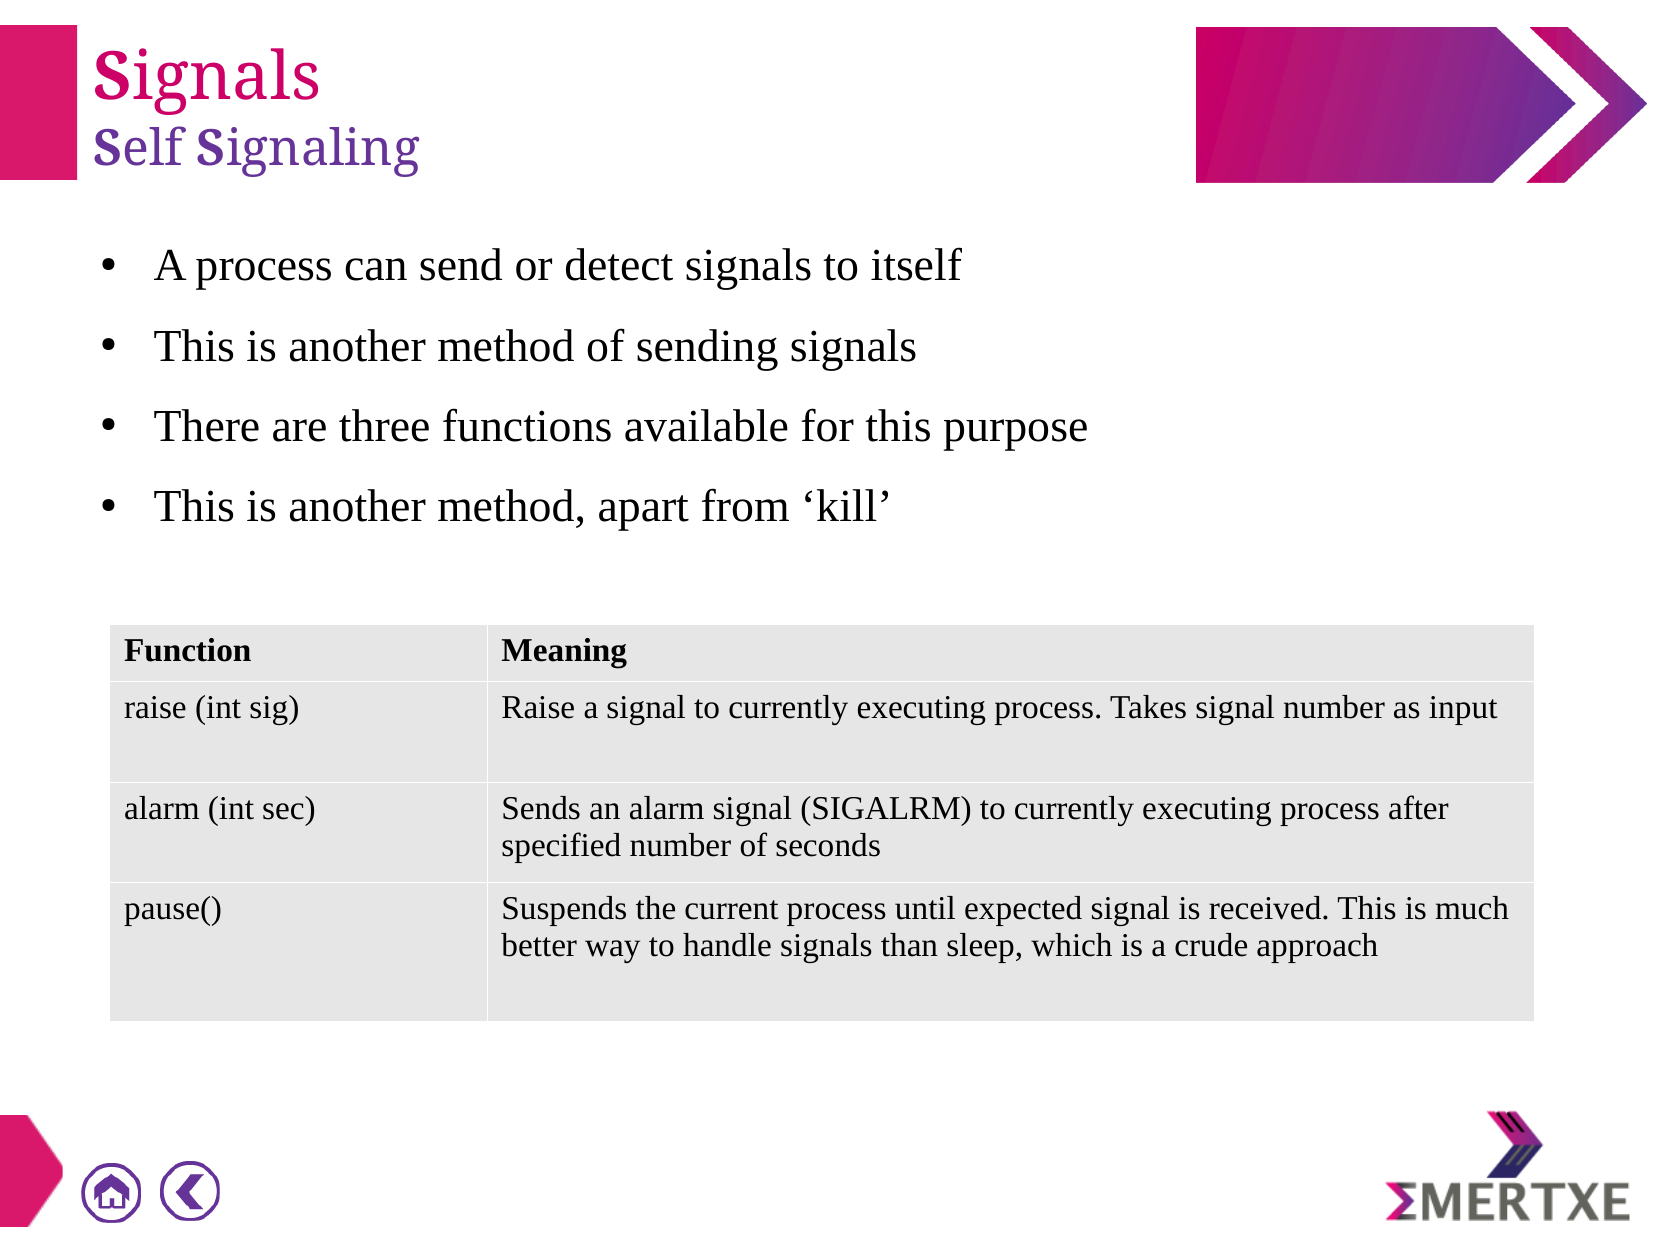

# Signals Self Signaling
A process can send or detect signals to itself
This is another method of sending signals
There are three functions available for this purpose
This is another method, apart from ‘kill’
| Function | Meaning |
| --- | --- |
| raise (int sig) | Raise a signal to currently executing process. Takes signal number as input |
| alarm (int sec) | Sends an alarm signal (SIGALRM) to currently executing process after specified number of seconds |
| pause() | Suspends the current process until expected signal is received. This is much better way to handle signals than sleep, which is a crude approach |